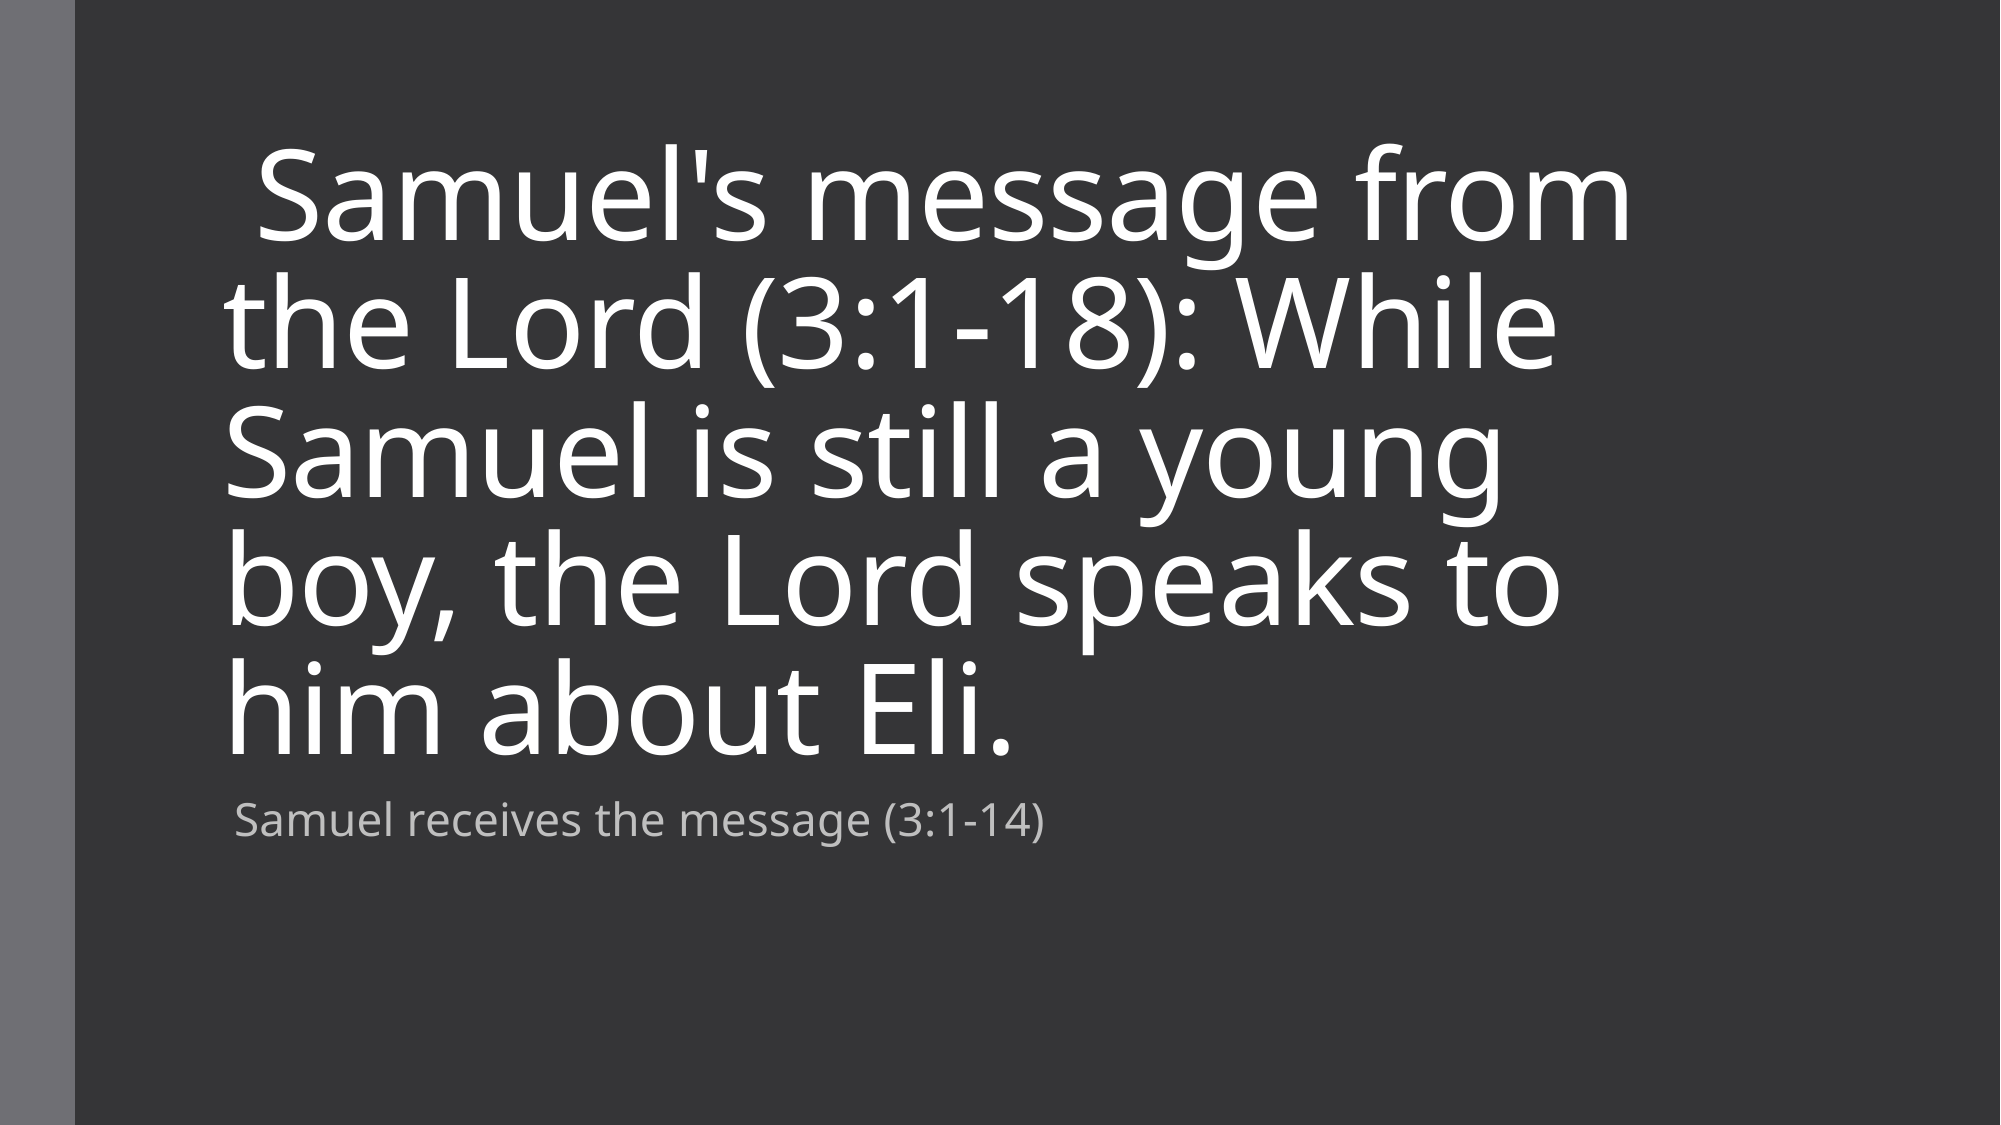

# Samuel's message from the Lord (3:1-18): While Samuel is still a young boy, the Lord speaks to him about Eli.
 Samuel receives the message (3:1-14)